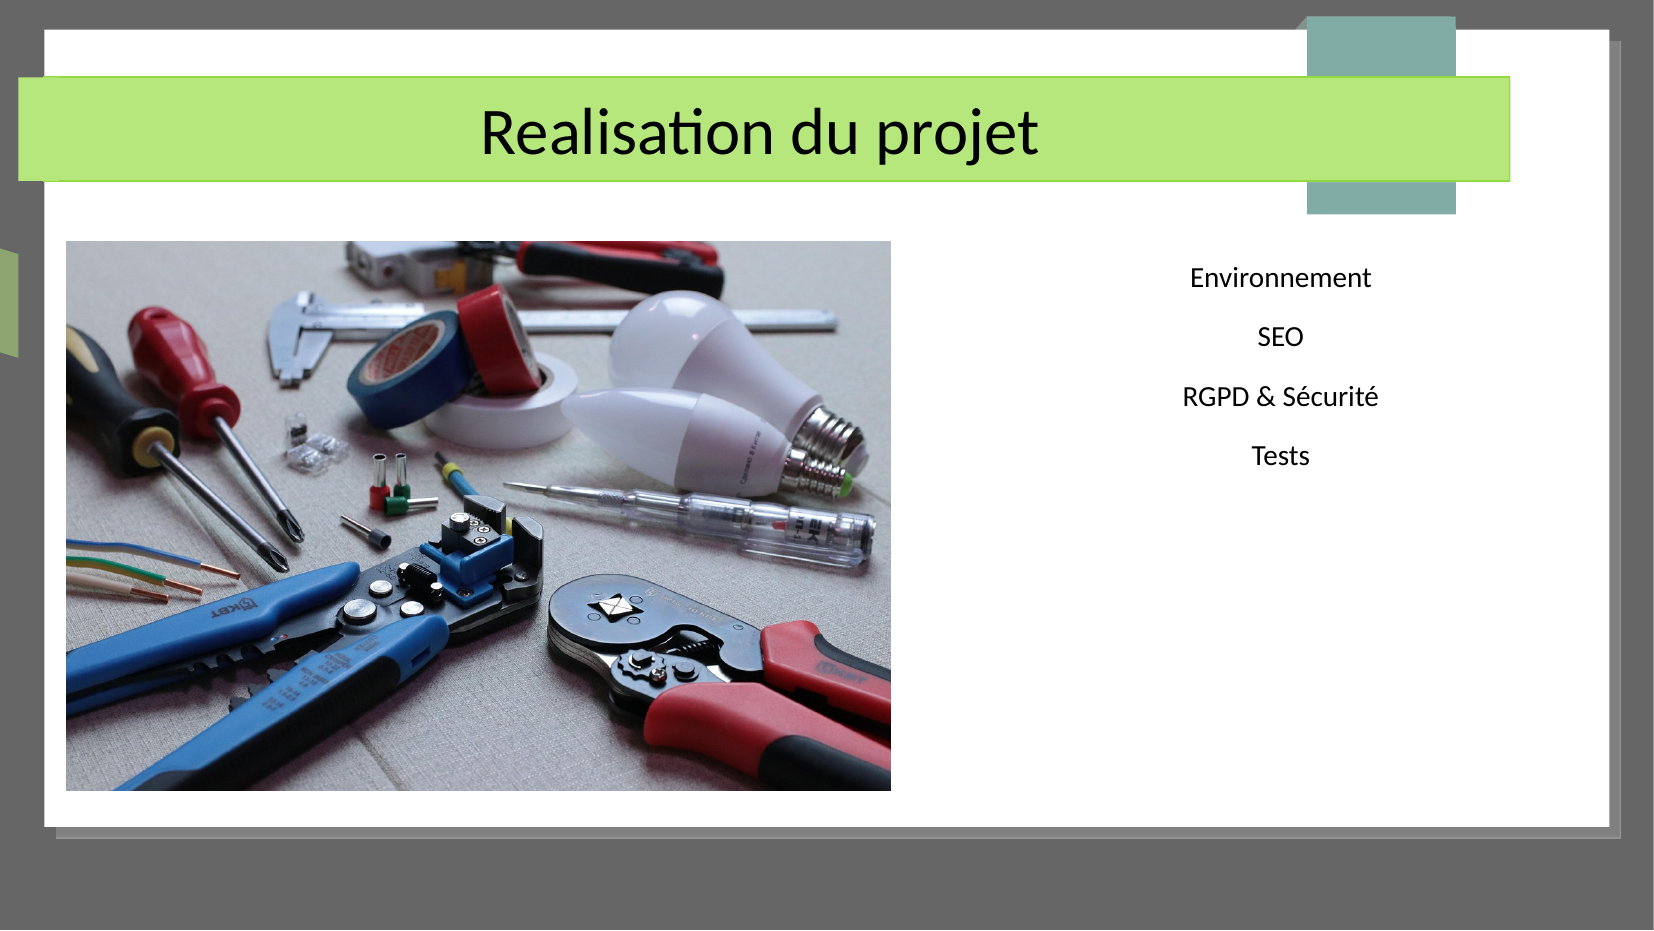

Realisation du projet
Environnement
SEO
RGPD & Sécurité
Tests